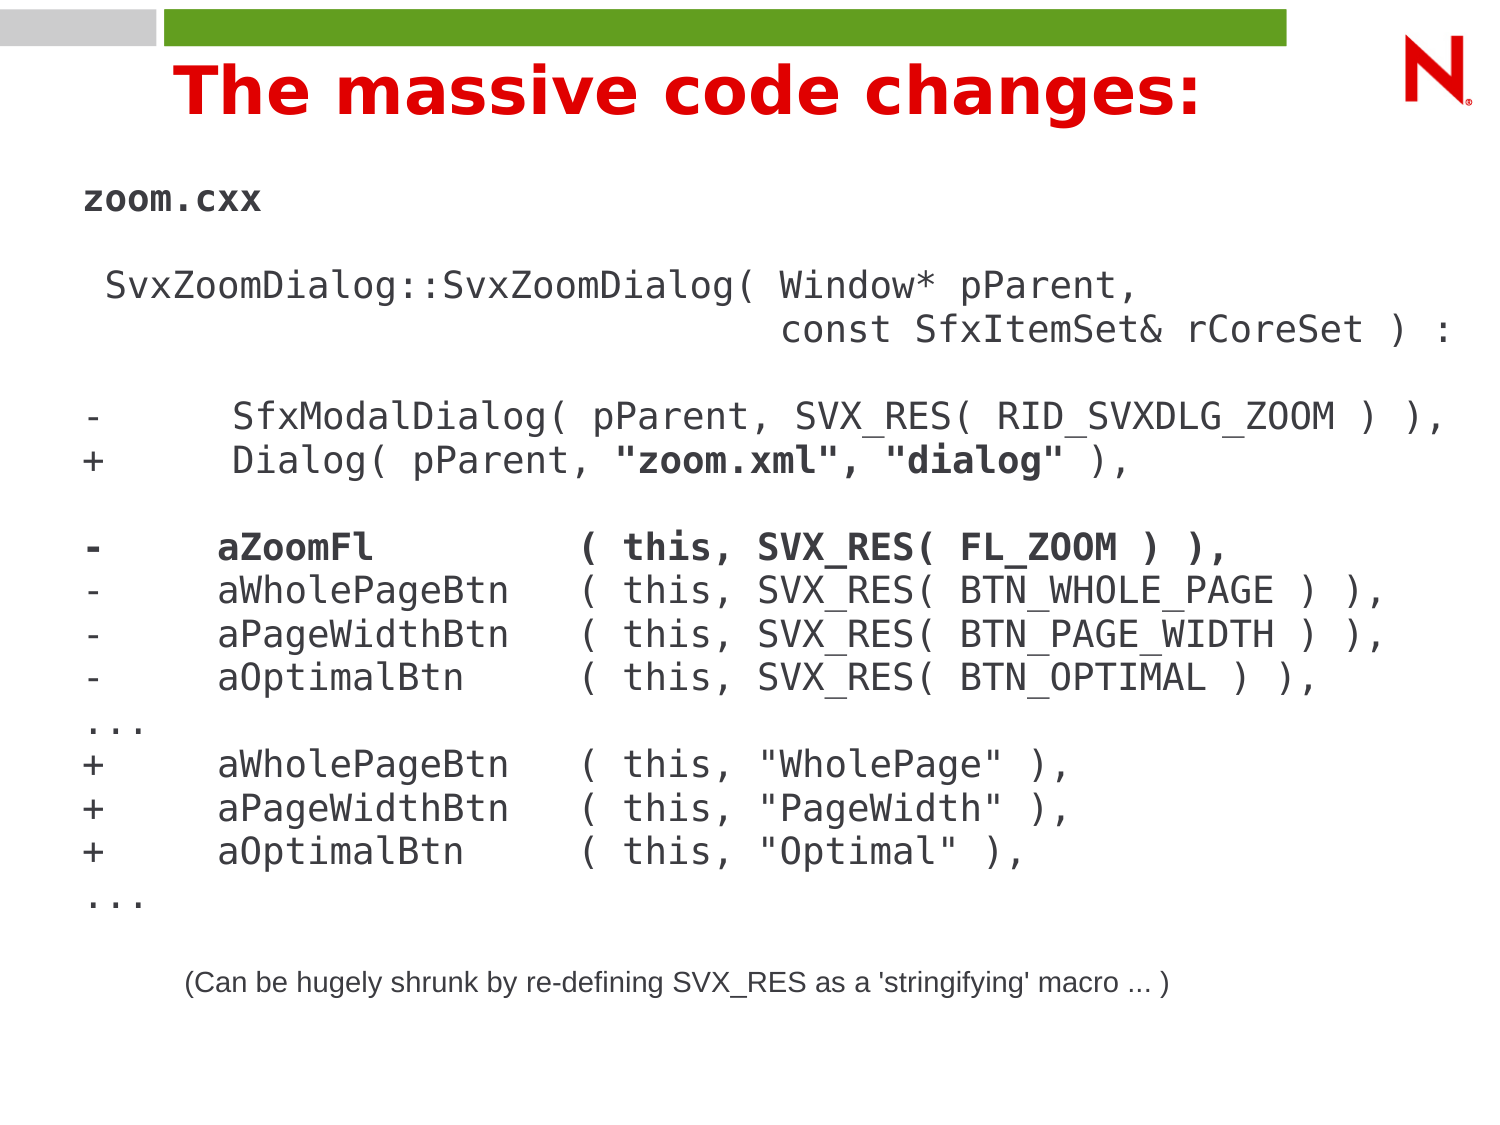

# The massive code changes:
zoom.cxx
 SvxZoomDialog::SvxZoomDialog( Window* pParent,
 const SfxItemSet& rCoreSet ) :
- 	SfxModalDialog( pParent, SVX_RES( RID_SVXDLG_ZOOM ) ),
+	Dialog( pParent, "zoom.xml", "dialog" ),
- aZoomFl ( this, SVX_RES( FL_ZOOM ) ),
- aWholePageBtn ( this, SVX_RES( BTN_WHOLE_PAGE ) ),
- aPageWidthBtn ( this, SVX_RES( BTN_PAGE_WIDTH ) ),
- aOptimalBtn ( this, SVX_RES( BTN_OPTIMAL ) ),
...
+ aWholePageBtn ( this, "WholePage" ),
+ aPageWidthBtn ( this, "PageWidth" ),
+ aOptimalBtn ( this, "Optimal" ),
...
(Can be hugely shrunk by re-defining SVX_RES as a 'stringifying' macro ... )